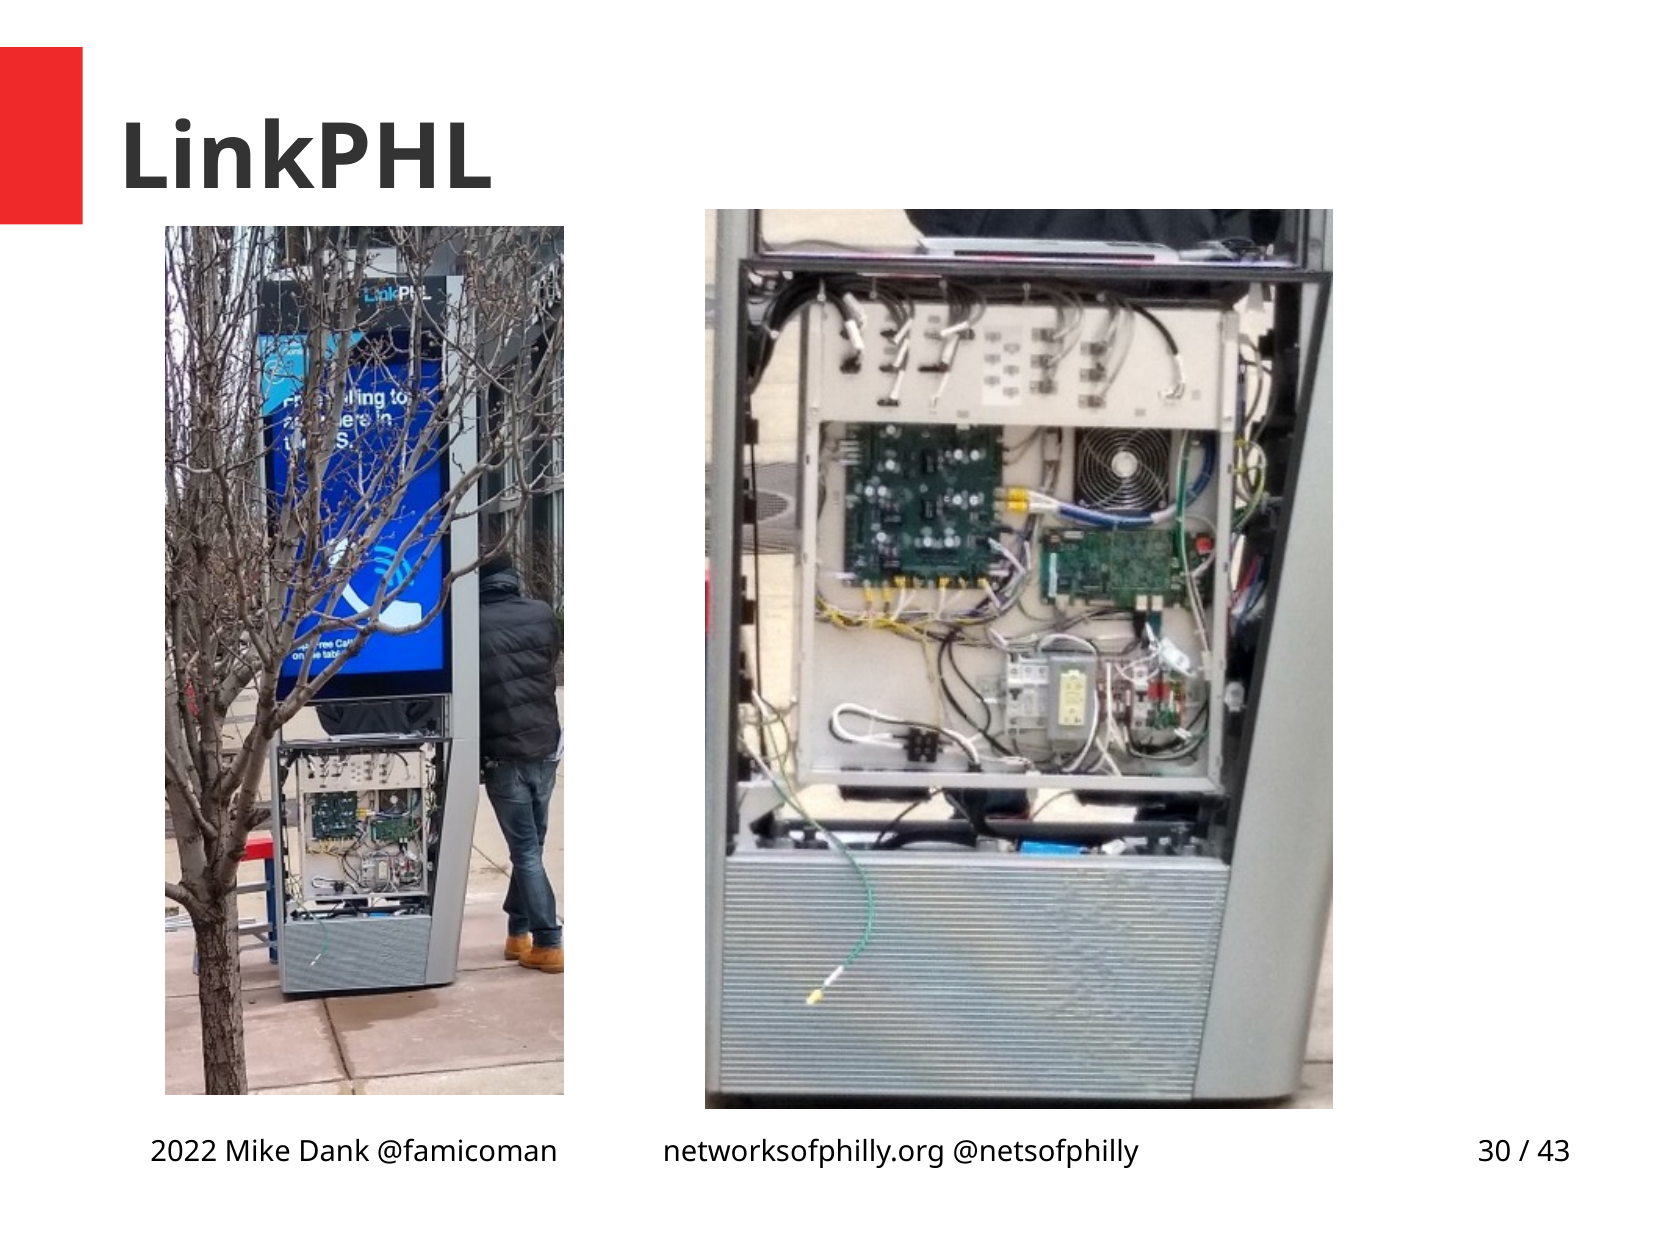

# LinkPHL
2022 Mike Dank @famicoman networksofphilly.org @netsofphilly
30